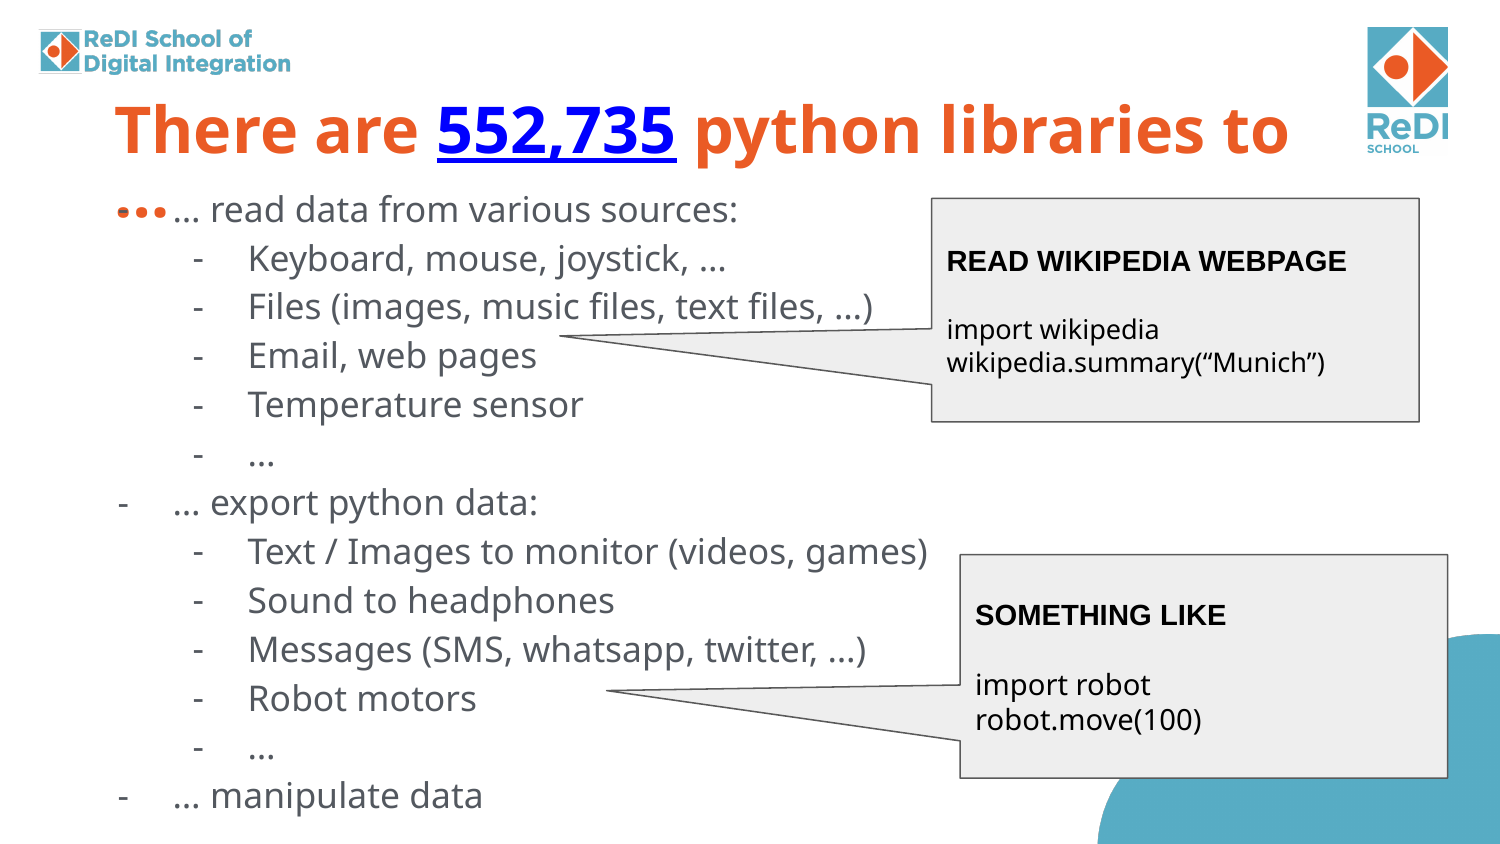

There are 552,735 python libraries to …
… read data from various sources:
Keyboard, mouse, joystick, …
Files (images, music files, text files, …)
Email, web pages
Temperature sensor
…
… export python data:
Text / Images to monitor (videos, games)
Sound to headphones
Messages (SMS, whatsapp, twitter, …)
Robot motors
…
… manipulate data
READ WIKIPEDIA WEBPAGE
import wikipedia
wikipedia.summary(“Munich”)
SOMETHING LIKE
import robot
robot.move(100)